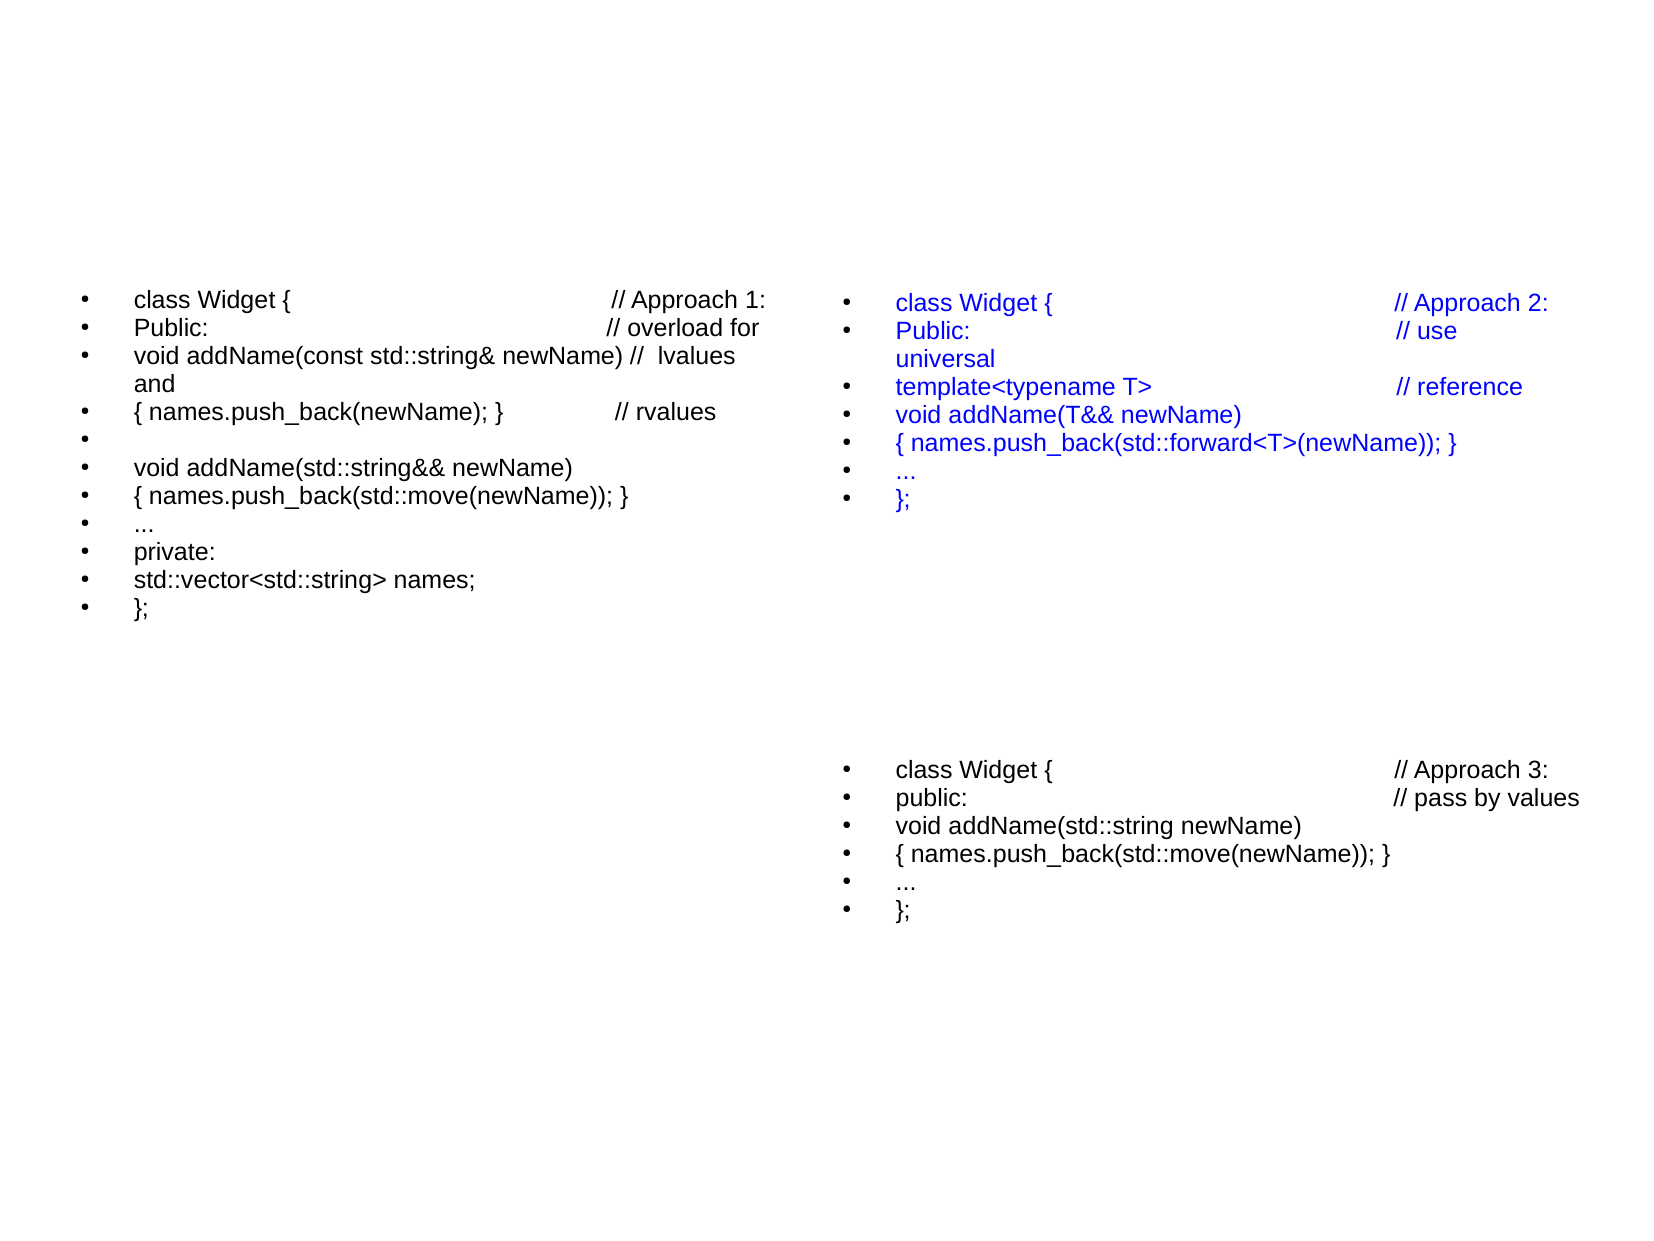

#
class Widget { // Approach 1:
Public: // overload for
void addName(const std::string& newName) // lvalues and
{ names.push_back(newName); } // rvalues
void addName(std::string&& newName)
{ names.push_back(std::move(newName)); }
...
private:
std::vector<std::string> names;
};
class Widget { // Approach 2:
Public: // use universal
template<typename T> // reference
void addName(T&& newName)
{ names.push_back(std::forward<T>(newName)); }
...
};
class Widget { // Approach 3:
public: // pass by values
void addName(std::string newName)
{ names.push_back(std::move(newName)); }
...
};